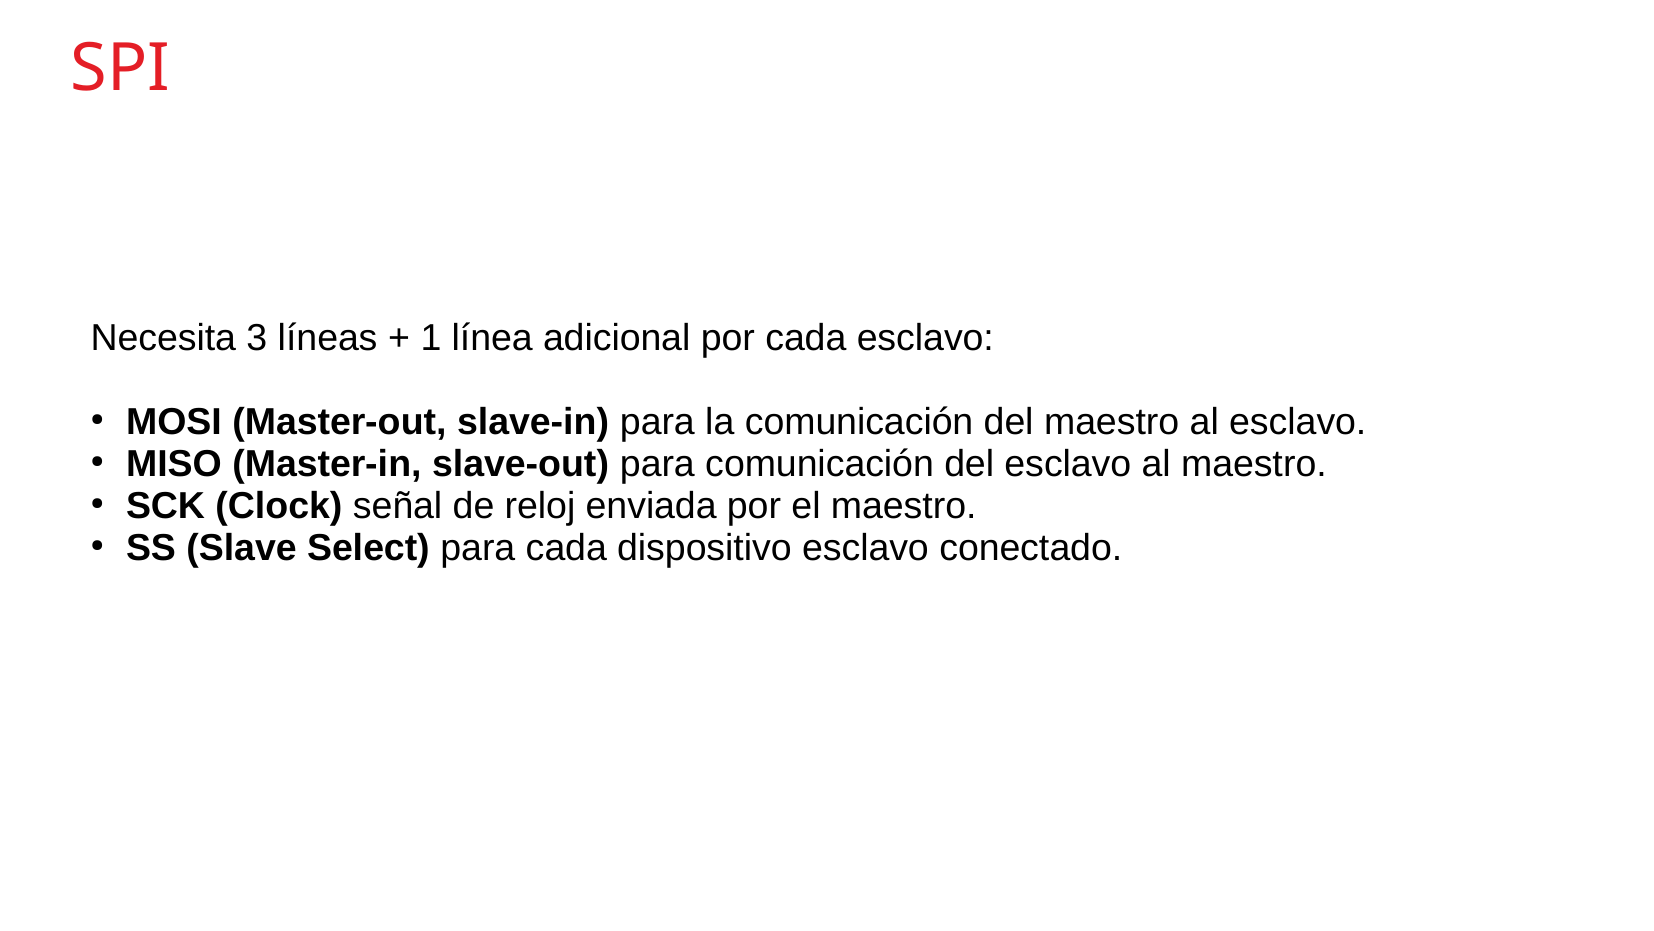

# SPI
Necesita 3 líneas + 1 línea adicional por cada esclavo:
MOSI (Master-out, slave-in) para la comunicación del maestro al esclavo.
MISO (Master-in, slave-out) para comunicación del esclavo al maestro.
SCK (Clock) señal de reloj enviada por el maestro.
SS (Slave Select) para cada dispositivo esclavo conectado.